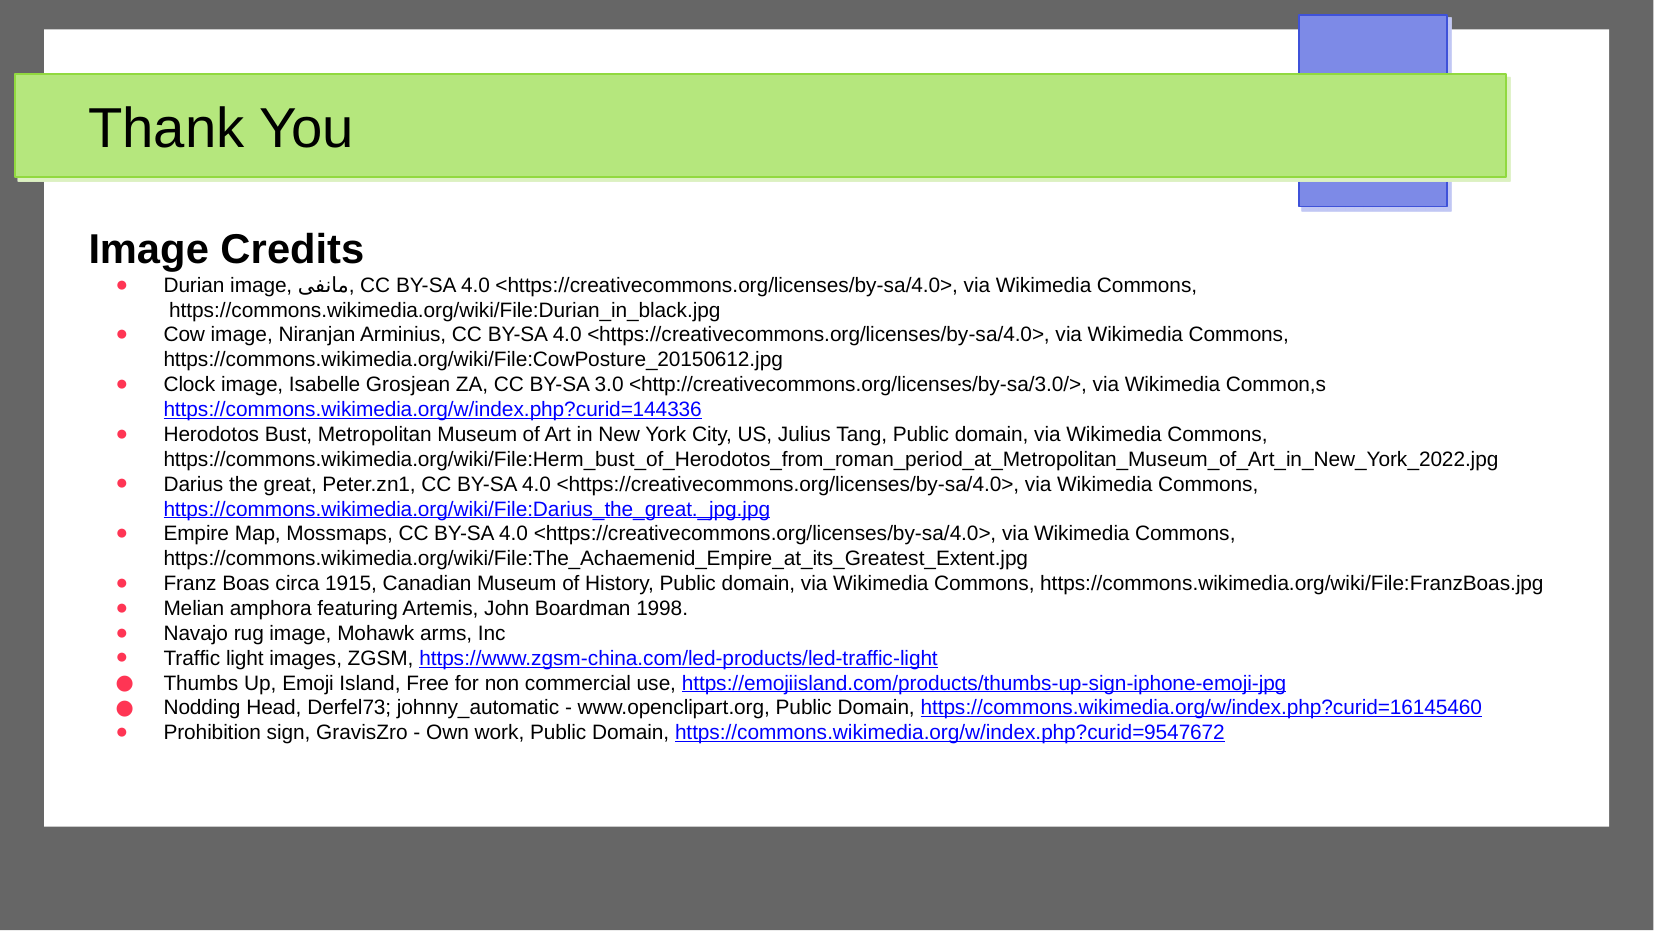

Thank You
Image Credits
Durian image, مانفی, CC BY-SA 4.0 <https://creativecommons.org/licenses/by-sa/4.0>, via Wikimedia Commons,
 https://commons.wikimedia.org/wiki/File:Durian_in_black.jpg
Cow image, Niranjan Arminius, CC BY-SA 4.0 <https://creativecommons.org/licenses/by-sa/4.0>, via Wikimedia Commons, https://commons.wikimedia.org/wiki/File:CowPosture_20150612.jpg
Clock image, Isabelle Grosjean ZA, CC BY-SA 3.0 <http://creativecommons.org/licenses/by-sa/3.0/>, via Wikimedia Common,s https://commons.wikimedia.org/w/index.php?curid=144336
Herodotos Bust, Metropolitan Museum of Art in New York City, US, Julius Tang, Public domain, via Wikimedia Commons, https://commons.wikimedia.org/wiki/File:Herm_bust_of_Herodotos_from_roman_period_at_Metropolitan_Museum_of_Art_in_New_York_2022.jpg
Darius the great, Peter.zn1, CC BY-SA 4.0 <https://creativecommons.org/licenses/by-sa/4.0>, via Wikimedia Commons, https://commons.wikimedia.org/wiki/File:Darius_the_great._jpg.jpg
Empire Map, Mossmaps, CC BY-SA 4.0 <https://creativecommons.org/licenses/by-sa/4.0>, via Wikimedia Commons, https://commons.wikimedia.org/wiki/File:The_Achaemenid_Empire_at_its_Greatest_Extent.jpg
Franz Boas circa 1915, Canadian Museum of History, Public domain, via Wikimedia Commons, https://commons.wikimedia.org/wiki/File:FranzBoas.jpg
Melian amphora featuring Artemis, John Boardman 1998.
Navajo rug image, Mohawk arms, Inc
Traffic light images, ZGSM, https://www.zgsm-china.com/led-products/led-traffic-light
Thumbs Up, Emoji Island, Free for non commercial use, https://emojiisland.com/products/thumbs-up-sign-iphone-emoji-jpg
Nodding Head, Derfel73; johnny_automatic - www.openclipart.org, Public Domain, https://commons.wikimedia.org/w/index.php?curid=16145460
Prohibition sign, GravisZro - Own work, Public Domain, https://commons.wikimedia.org/w/index.php?curid=9547672